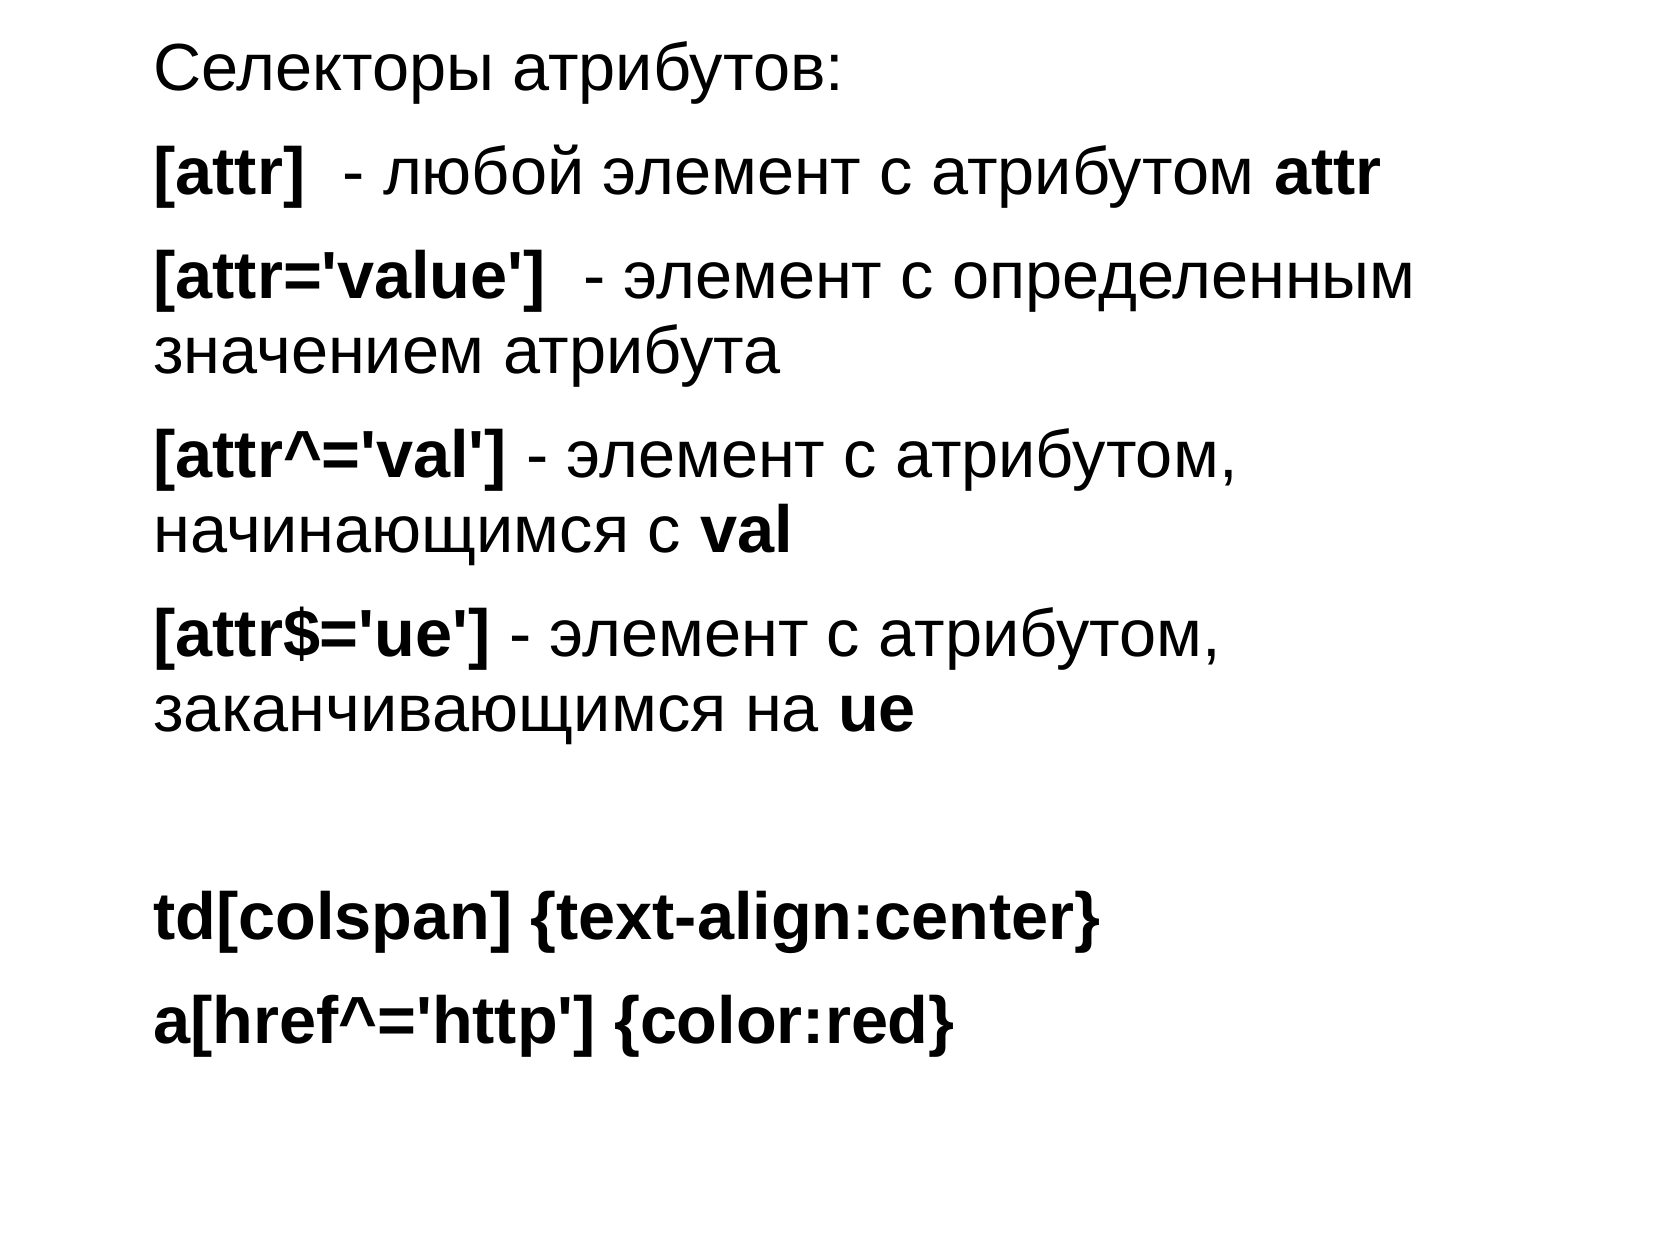

# Селекторы атрибутов:
[attr] - любой элемент с атрибутом attr
[attr='value'] - элемент с определенным значением атрибута
[attr^='val'] - элемент с атрибутом, начинающимся с val
[attr$='ue'] - элемент с атрибутом, заканчивающимся на ue
td[colspan] {text-align:center}
a[href^='http'] {color:red}